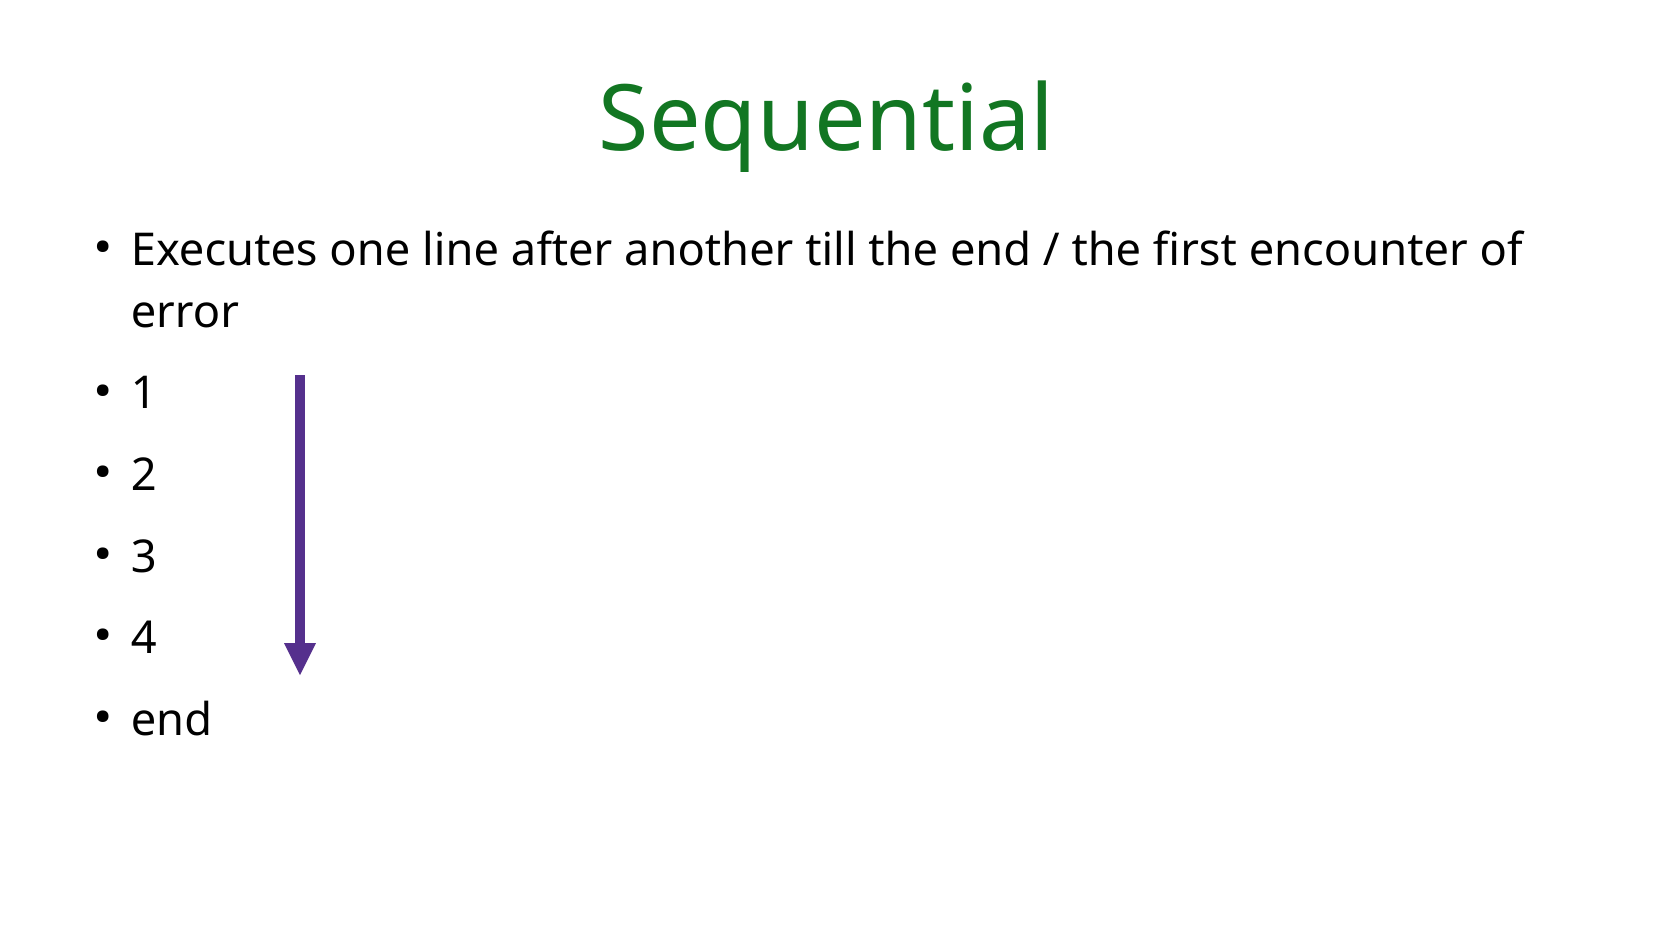

# Sequential
Executes one line after another till the end / the first encounter of error
1
2
3
4
end